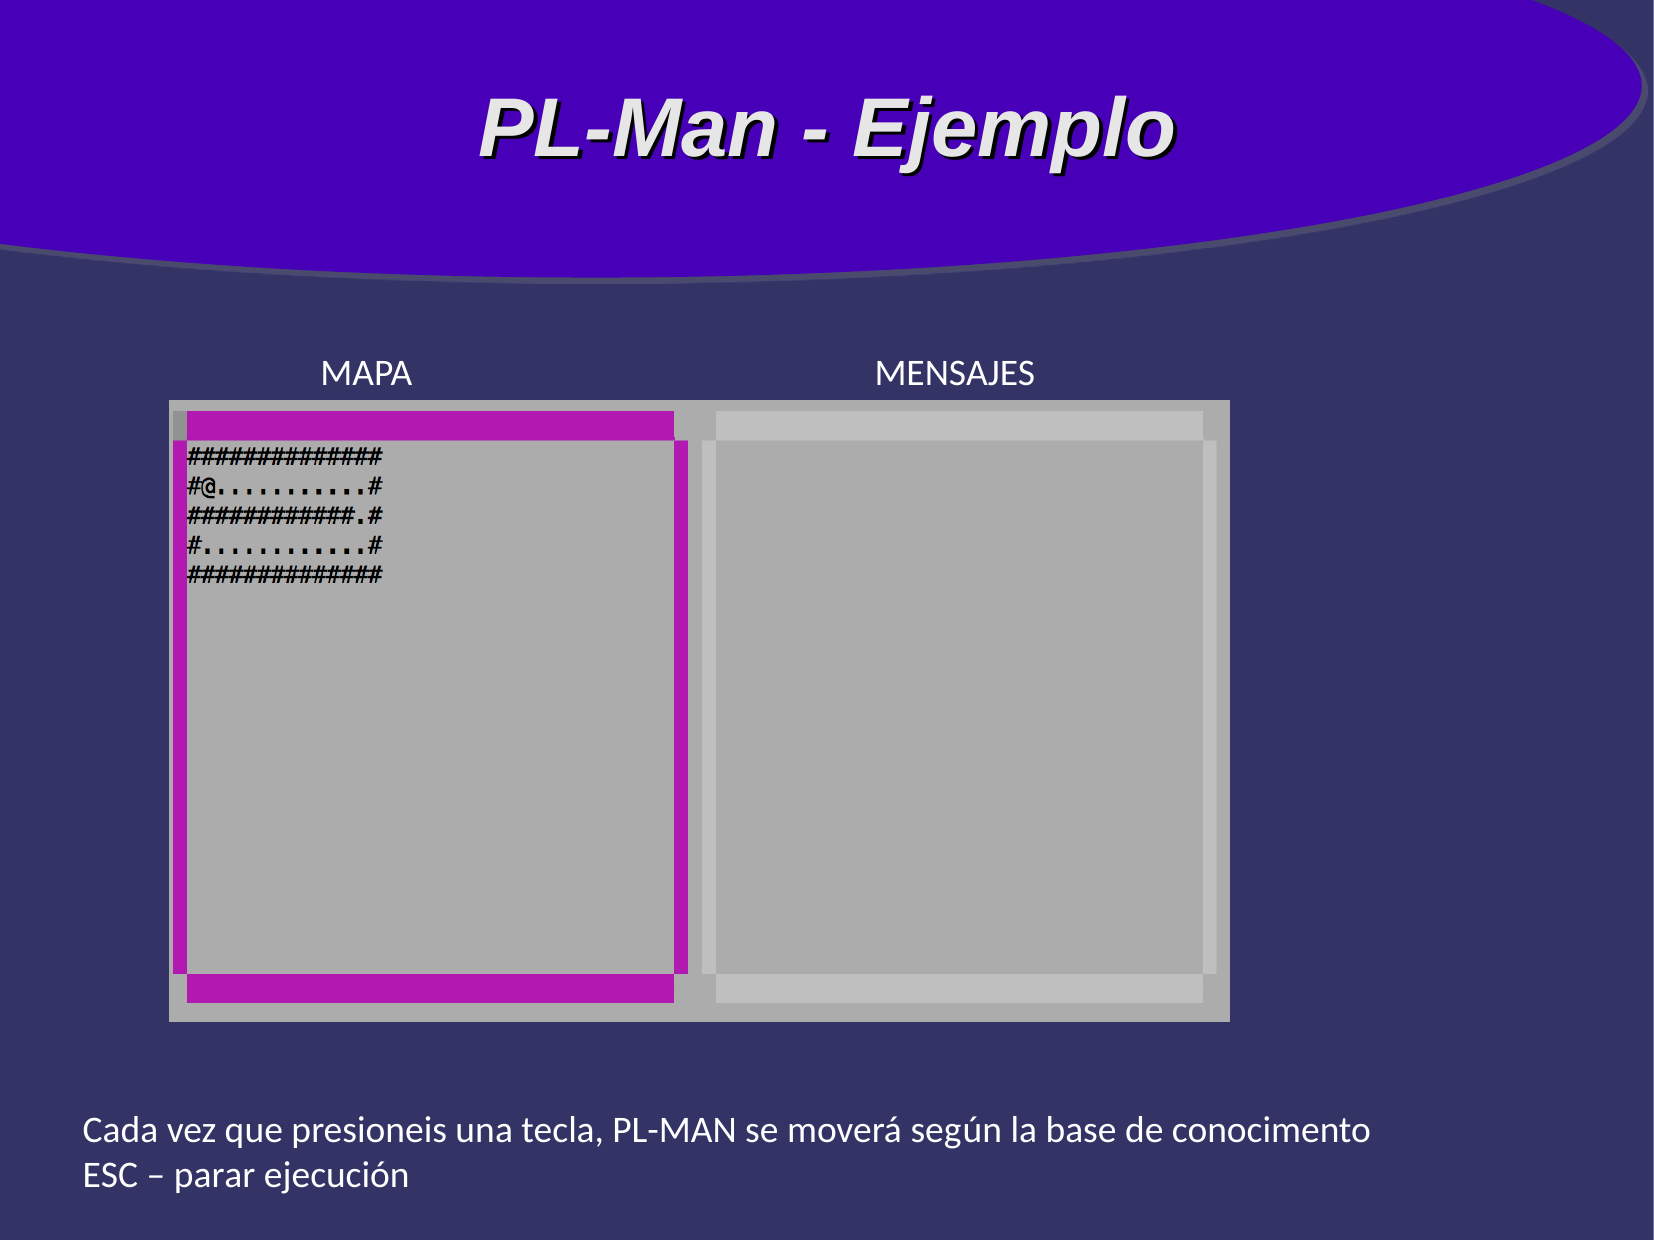

PL-Man - Ejemplo
MAPA
MENSAJES
Cada vez que presioneis una tecla, PL-MAN se moverá según la base de conocimento
ESC – parar ejecución